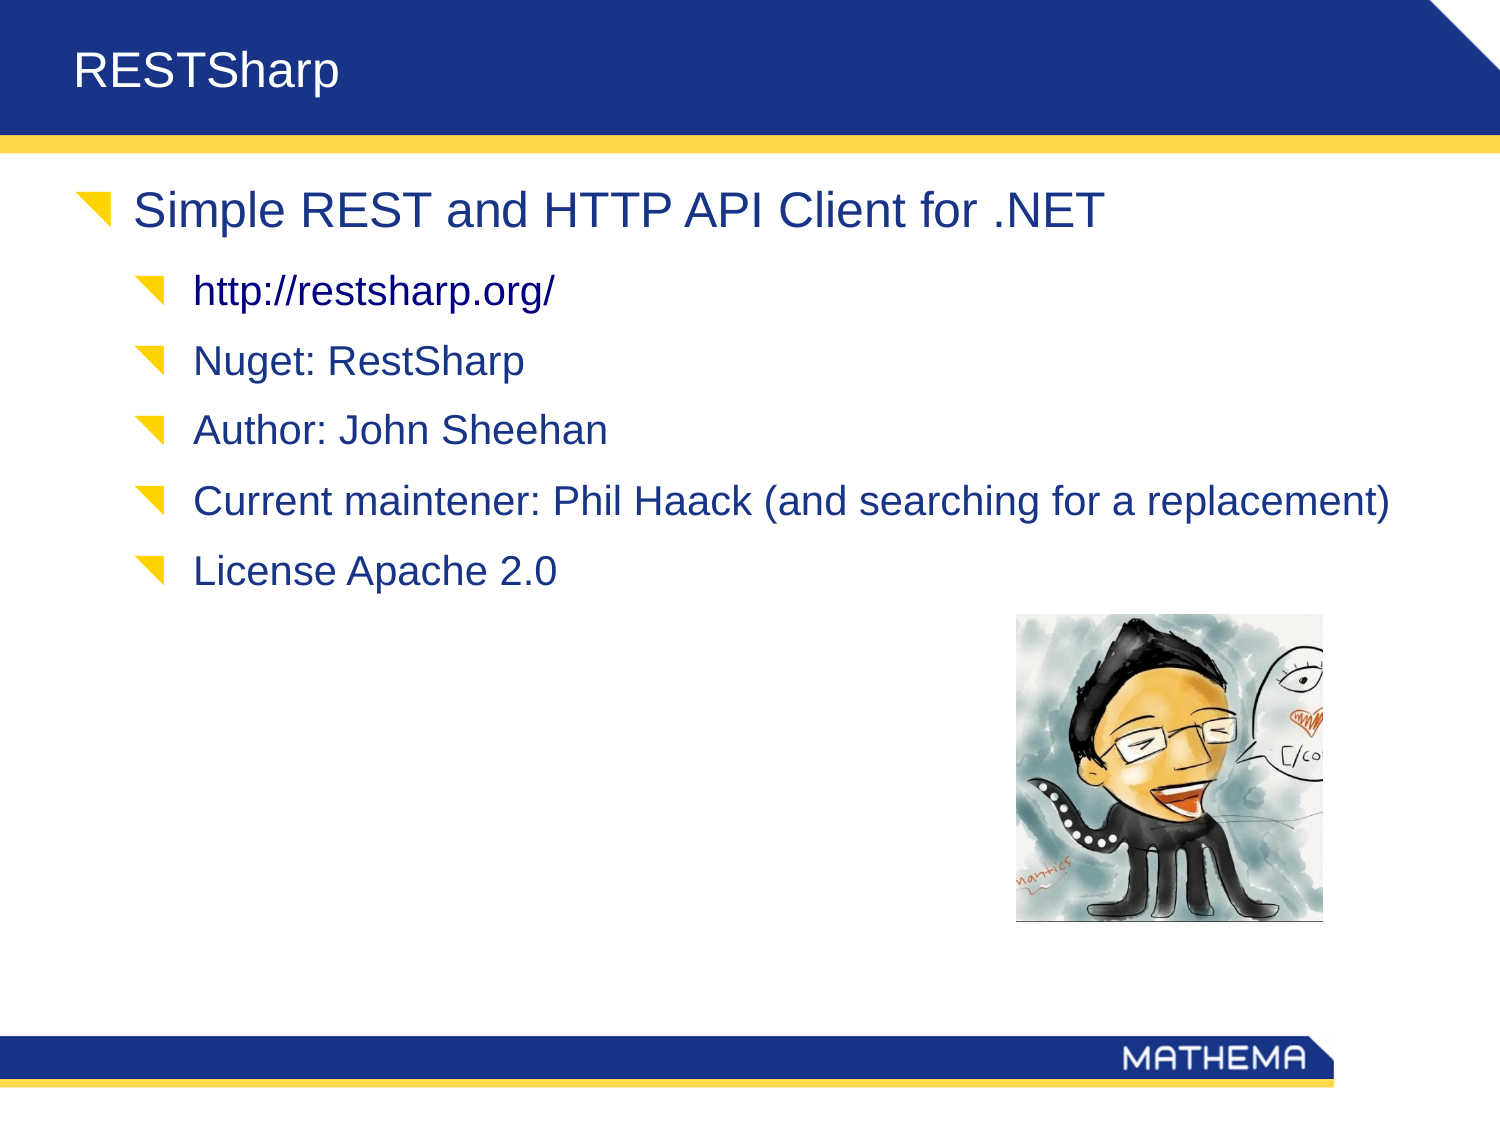

# RESTSharp
Simple REST and HTTP API Client for .NET
http://restsharp.org/
Nuget: RestSharp
Author: John Sheehan
Current maintener: Phil Haack (and searching for a replacement)
License Apache 2.0